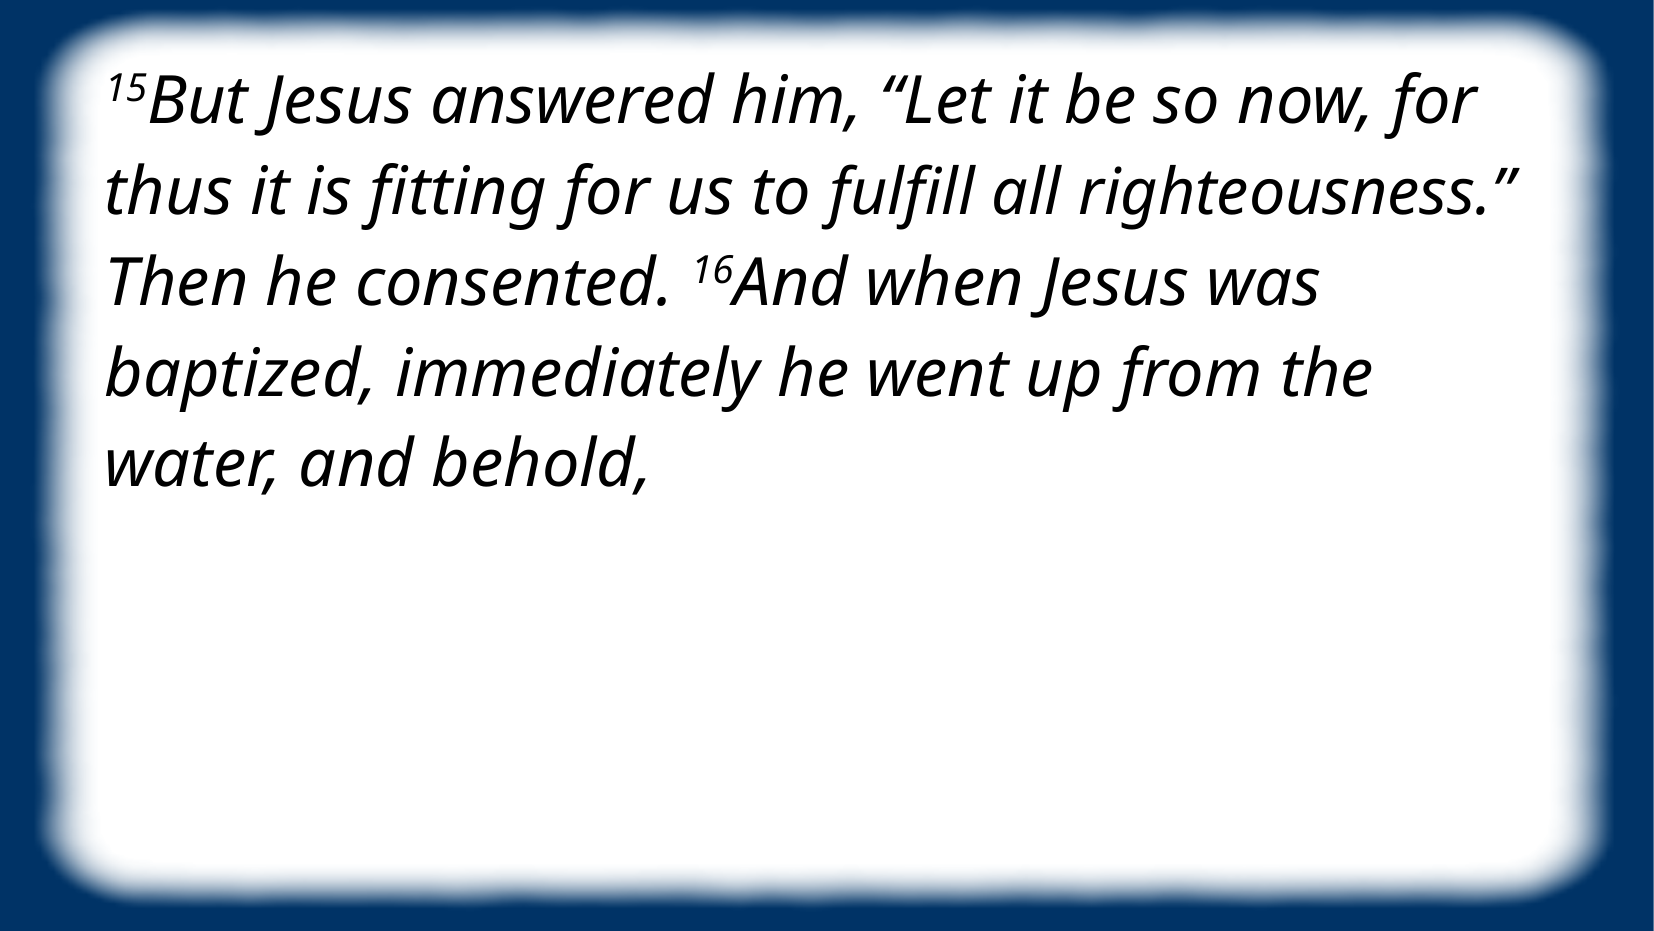

15But Jesus answered him, “Let it be so now, for thus it is fitting for us to fulfill all righteousness.” Then he consented. 16And when Jesus was baptized, immediately he went up from the water, and behold,